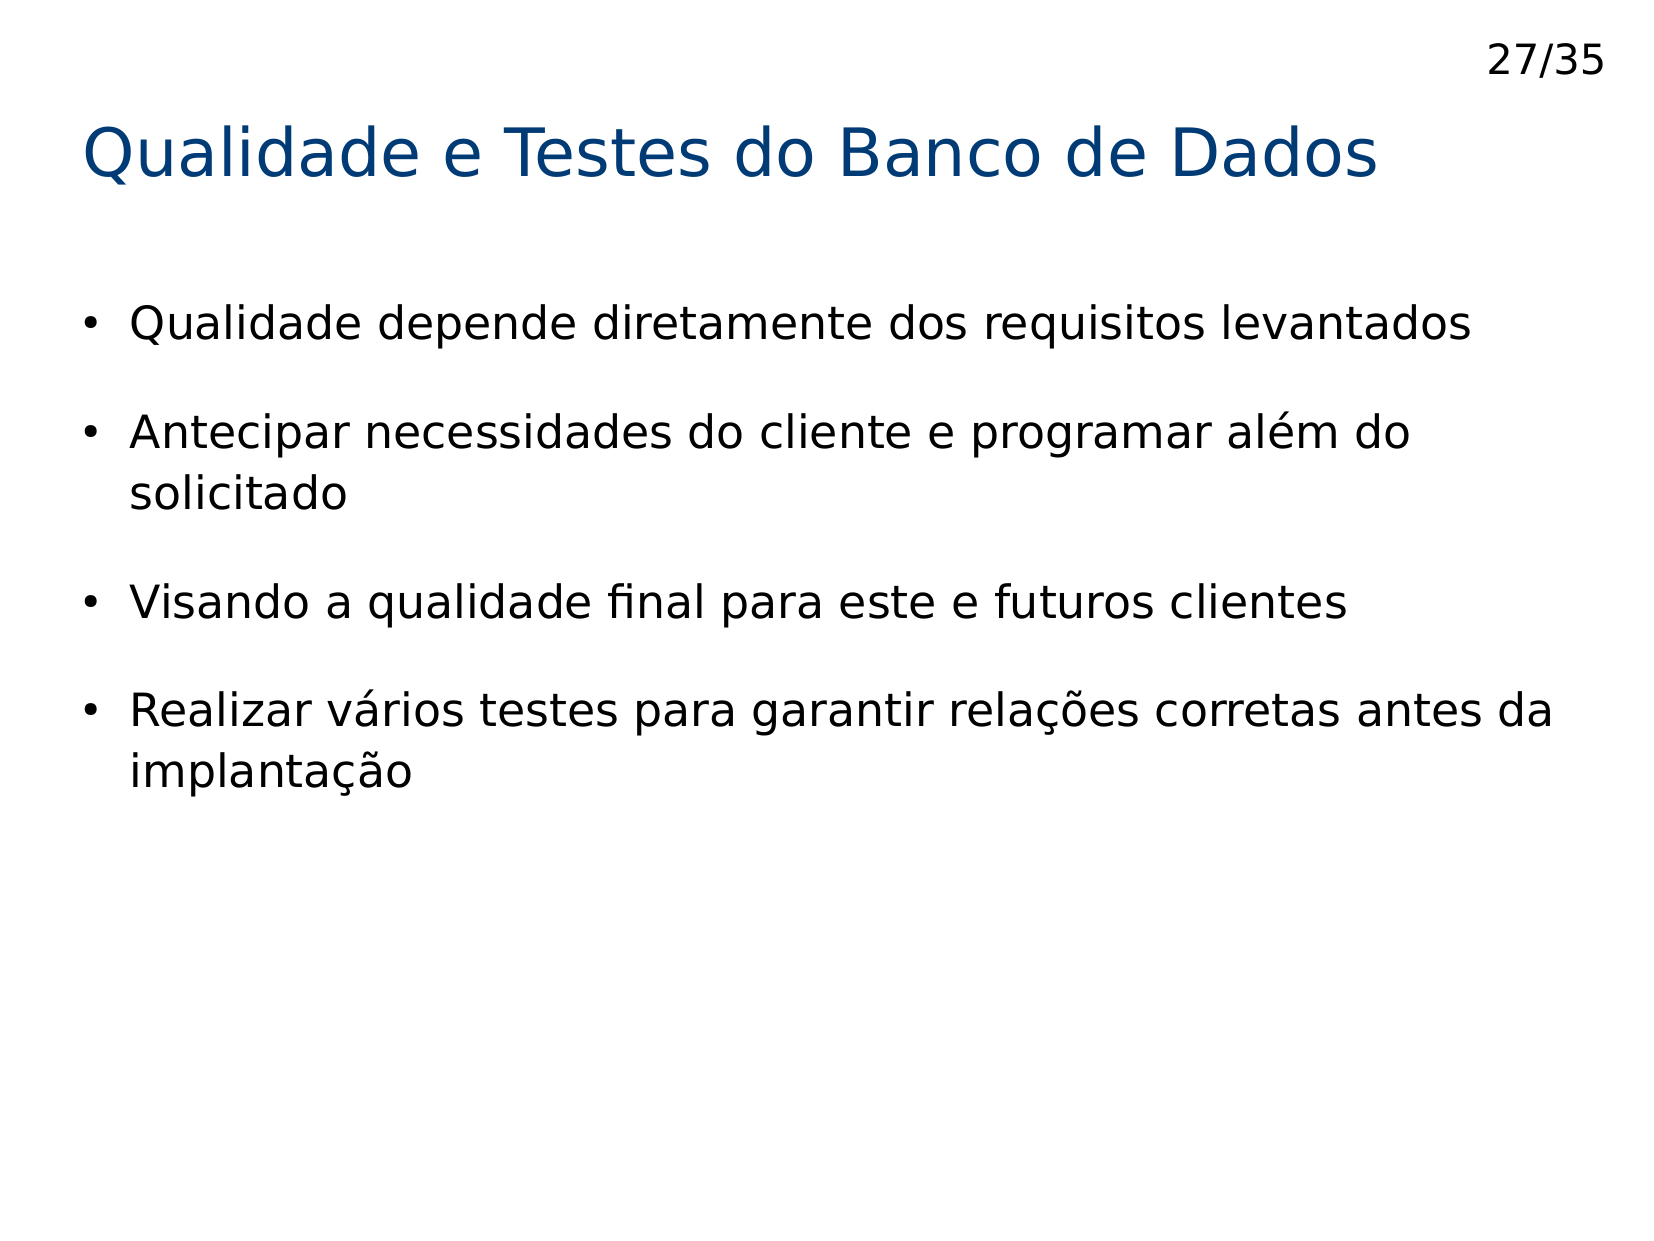

27
# Qualidade e Testes do Banco de Dados
Qualidade depende diretamente dos requisitos levantados
Antecipar necessidades do cliente e programar além do solicitado
Visando a qualidade final para este e futuros clientes
Realizar vários testes para garantir relações corretas antes da implantação